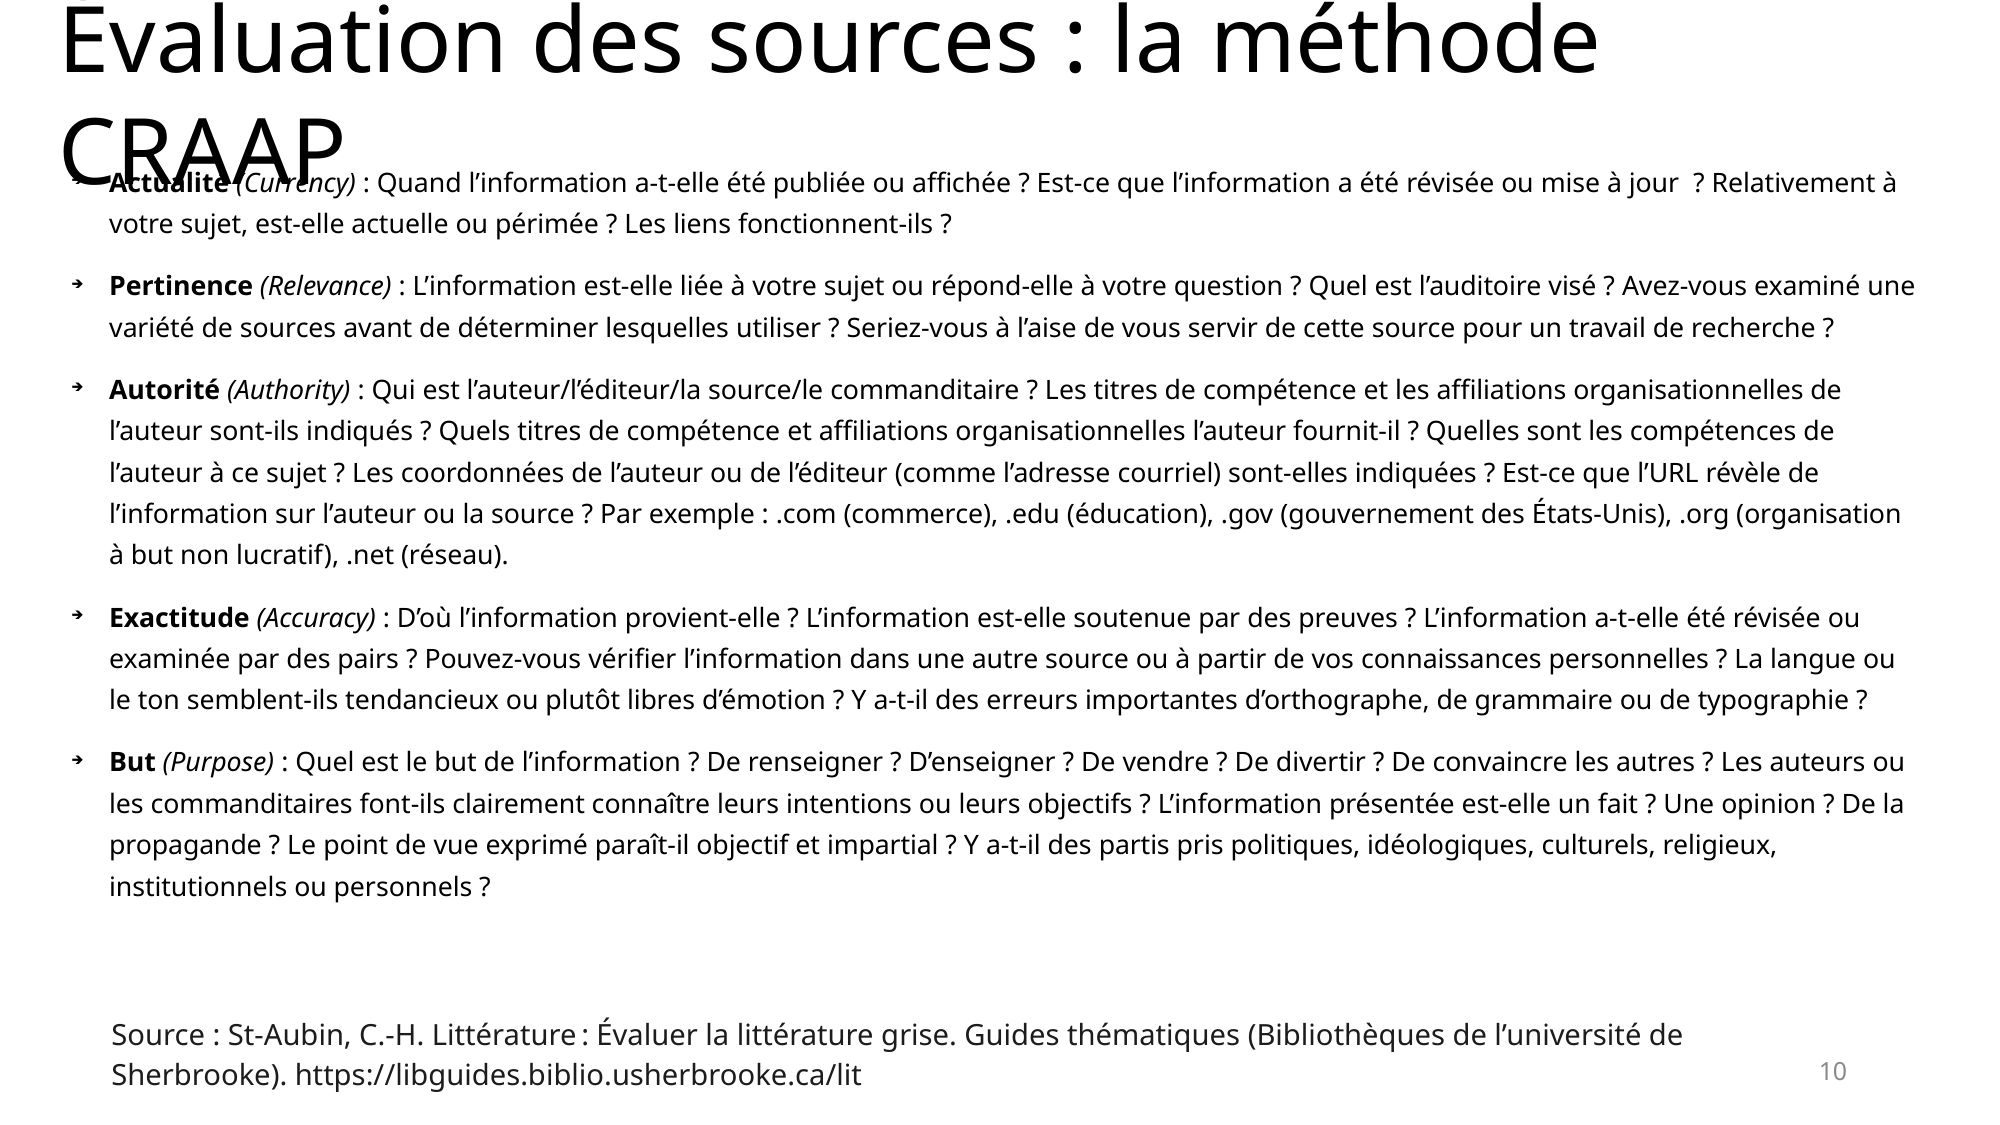

# Évaluation des sources : la méthode CRAAP
Actualité (Currency) : Quand l’information a-t-elle été publiée ou affichée ? Est-ce que l’information a été révisée ou mise à jour  ? Relativement à votre sujet, est-elle actuelle ou périmée ? Les liens fonctionnent-ils ?
Pertinence (Relevance) : L’information est-elle liée à votre sujet ou répond-elle à votre question ? Quel est l’auditoire visé ? Avez-vous examiné une variété de sources avant de déterminer lesquelles utiliser ? Seriez-vous à l’aise de vous servir de cette source pour un travail de recherche ?
Autorité (Authority) : Qui est l’auteur/l’éditeur/la source/le commanditaire ? Les titres de compétence et les affiliations organisationnelles de l’auteur sont-ils indiqués ? Quels titres de compétence et affiliations organisationnelles l’auteur fournit-il ? Quelles sont les compétences de l’auteur à ce sujet ? Les coordonnées de l’auteur ou de l’éditeur (comme l’adresse courriel) sont-elles indiquées ? Est-ce que l’URL révèle de l’information sur l’auteur ou la source ? Par exemple : .com (commerce), .edu (éducation), .gov (gouvernement des États-Unis), .org (organisation à but non lucratif), .net (réseau).
Exactitude (Accuracy) : D’où l’information provient-elle ? L’information est-elle soutenue par des preuves ? L’information a-t-elle été révisée ou examinée par des pairs ? Pouvez-vous vérifier l’information dans une autre source ou à partir de vos connaissances personnelles ? La langue ou le ton semblent-ils tendancieux ou plutôt libres d’émotion ? Y a-t-il des erreurs importantes d’orthographe, de grammaire ou de typographie ?
But (Purpose) : Quel est le but de l’information ? De renseigner ? D’enseigner ? De vendre ? De divertir ? De convaincre les autres ? Les auteurs ou les commanditaires font-ils clairement connaître leurs intentions ou leurs objectifs ? L’information présentée est-elle un fait ? Une opinion ? De la propagande ? Le point de vue exprimé paraît-il objectif et impartial ? Y a-t-il des partis pris politiques, idéologiques, culturels, religieux, institutionnels ou personnels ?
Source : St-Aubin, C.-H. Littérature : Évaluer la littérature grise. Guides thématiques (Bibliothèques de l’université de Sherbrooke). https://libguides.biblio.usherbrooke.ca/lit
10